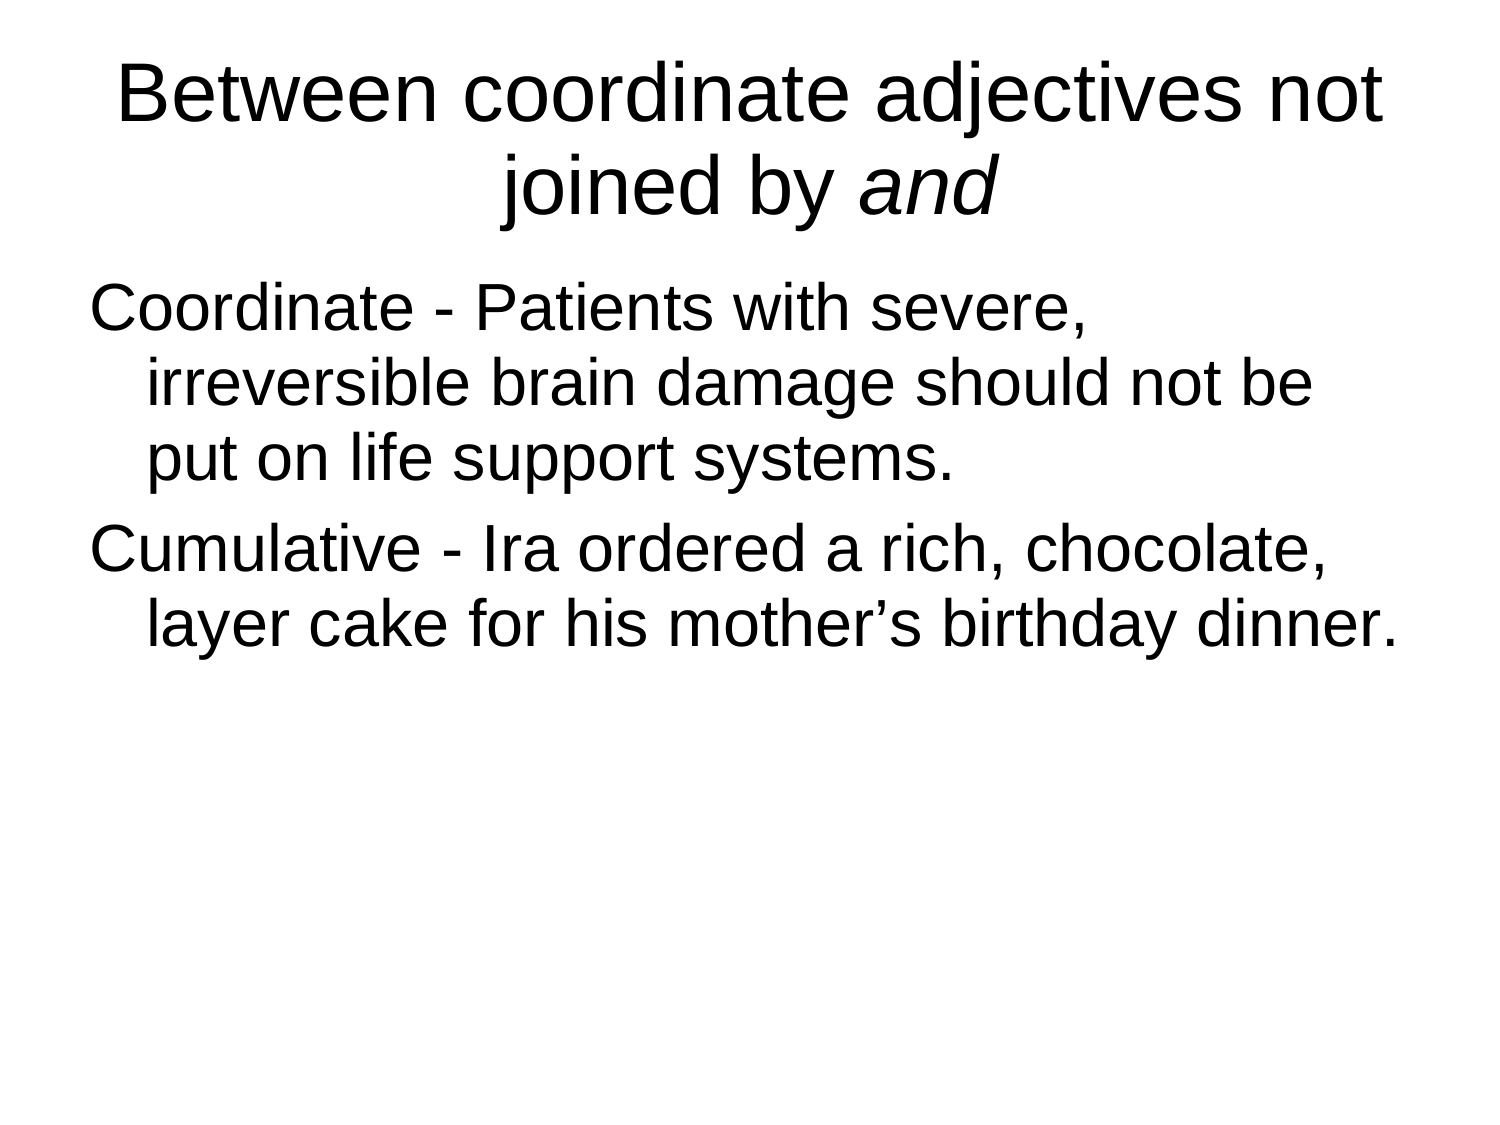

# Between coordinate adjectives not joined by and
Coordinate - Patients with severe, irreversible brain damage should not be put on life support systems.
Cumulative - Ira ordered a rich, chocolate, layer cake for his mother’s birthday dinner.